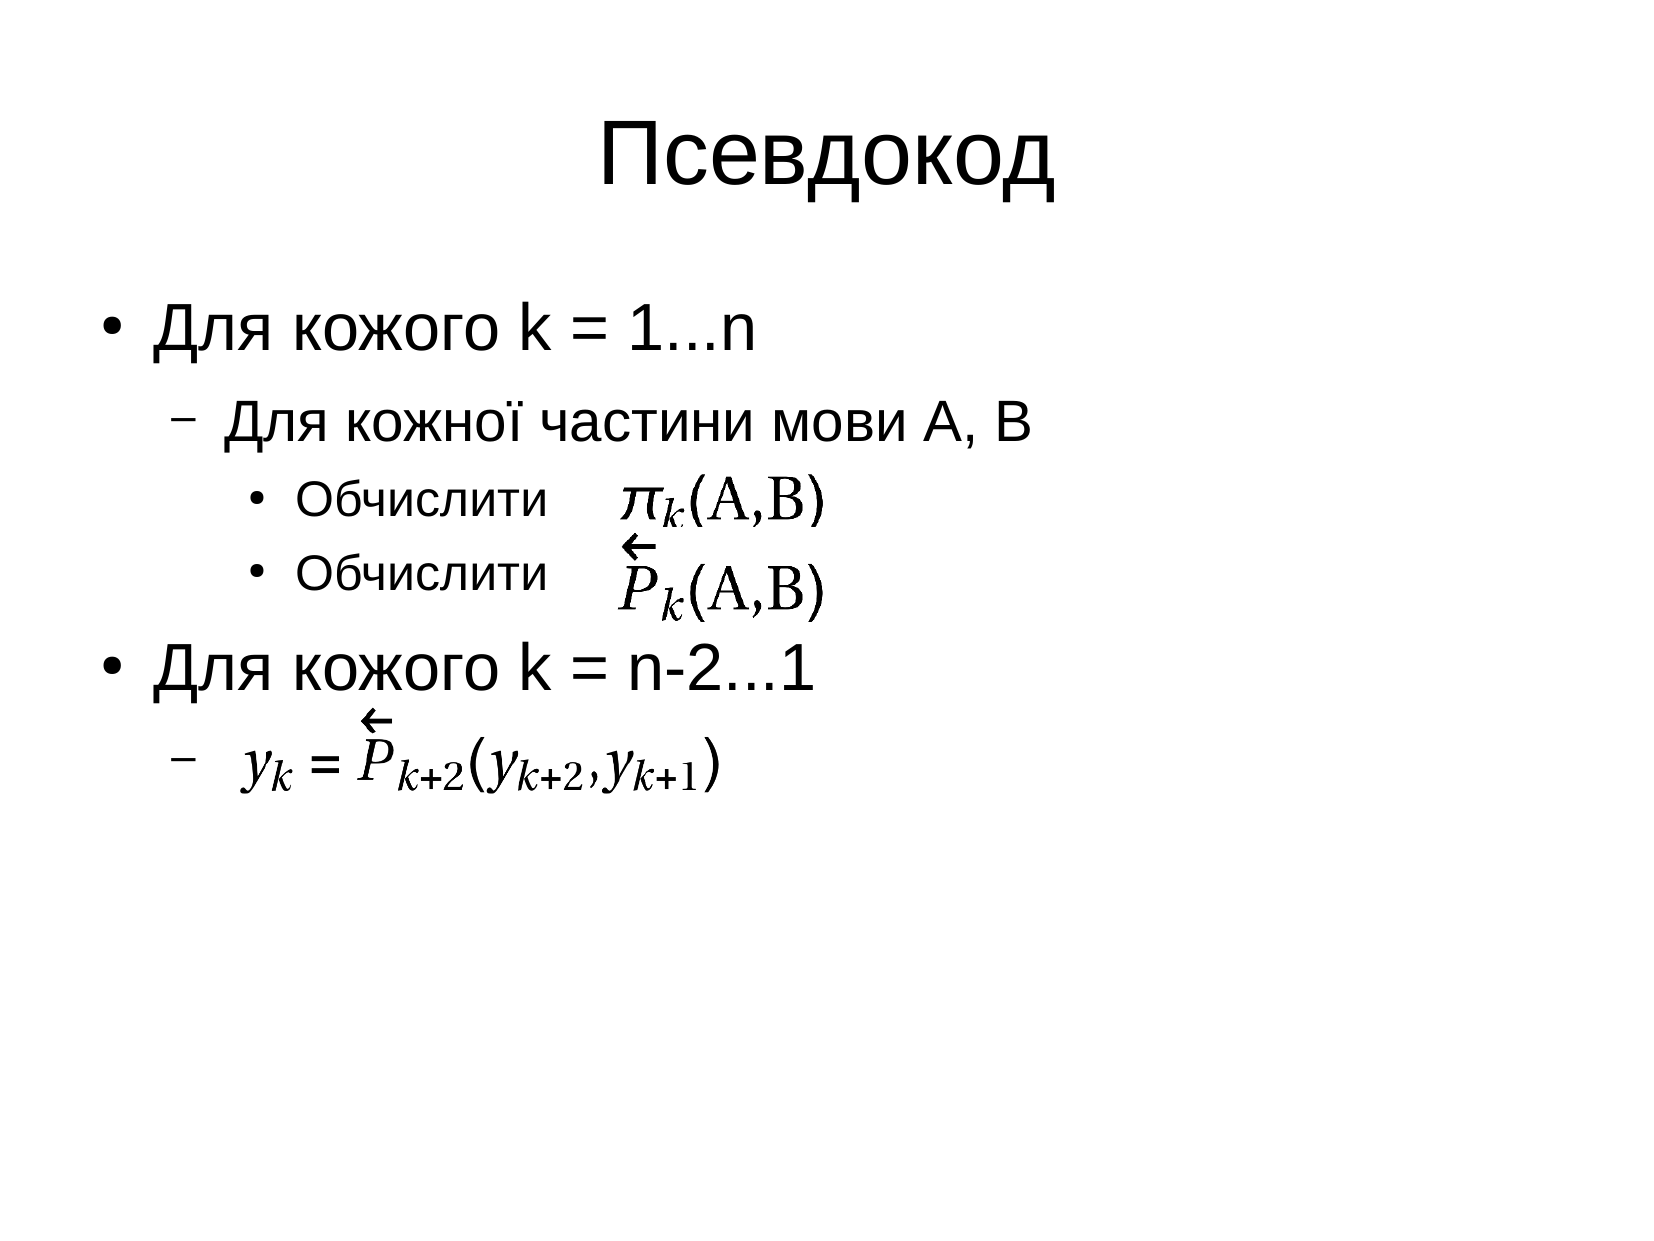

# Псевдокод
Для кожого k = 1...n
Для кожної частини мови A, B
Обчислити
Обчислити
Для кожого k = n-2...1